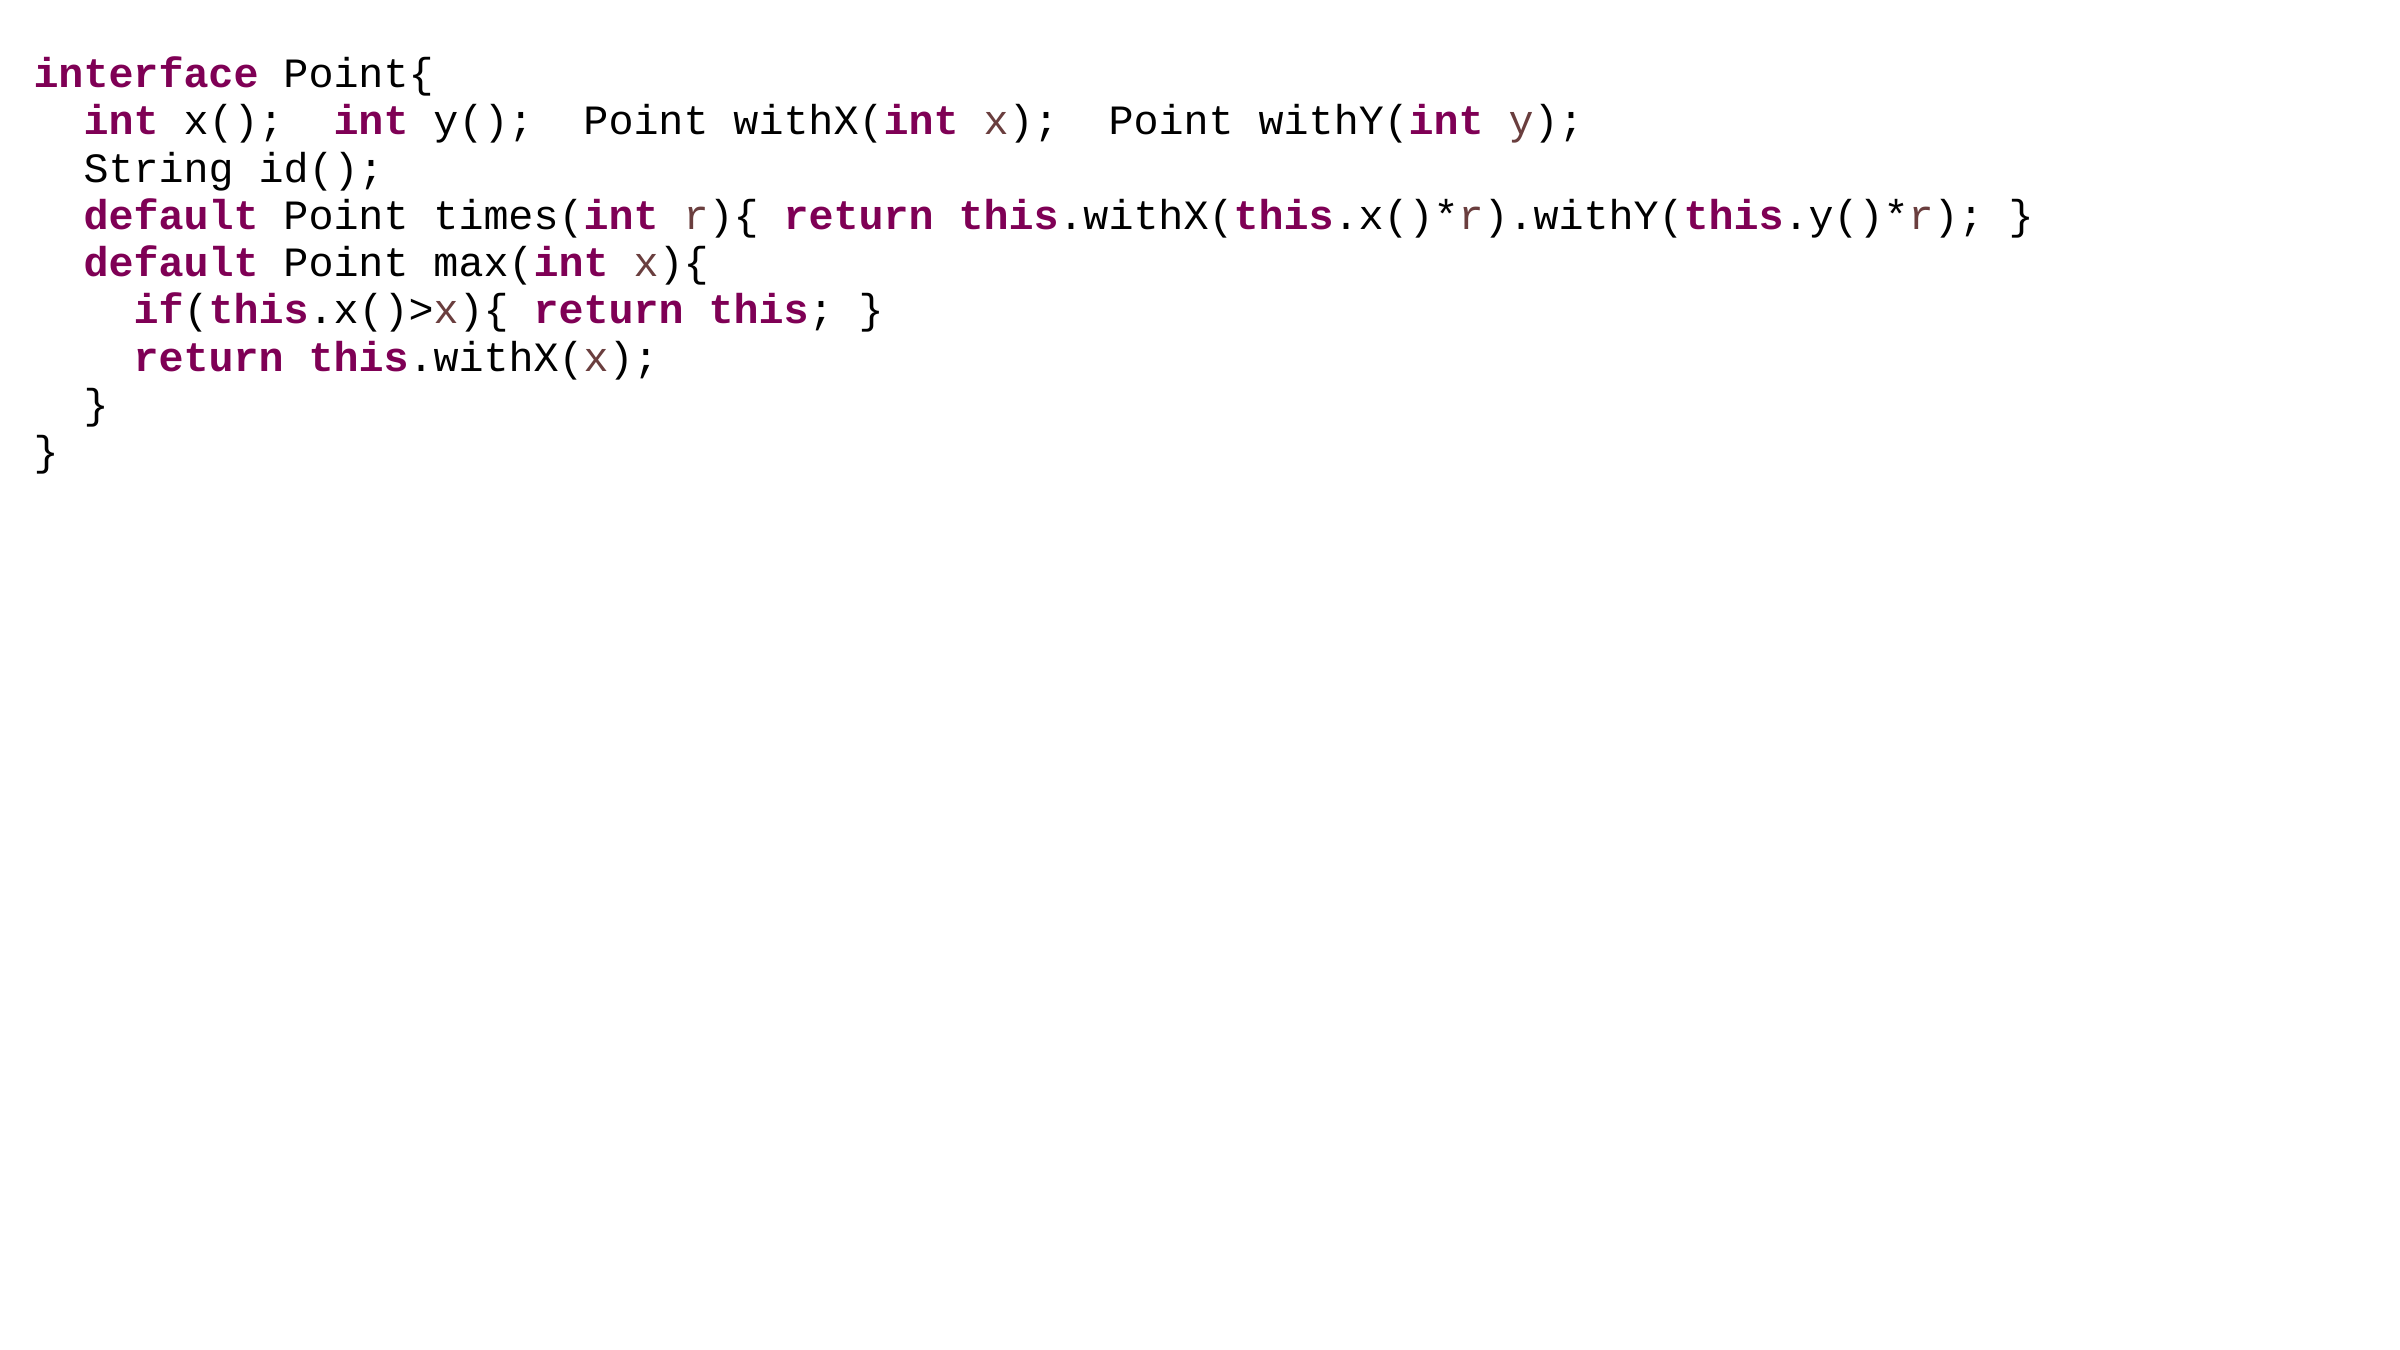

interface Point{
 int x(); int y(); Point withX(int x); Point withY(int y);
 String id();
 default Point times(int r){ return this.withX(this.x()*r).withY(this.y()*r); }
 default Point max(int x){
 if(this.x()>x){ return this; }
 return this.withX(x);
 }
}